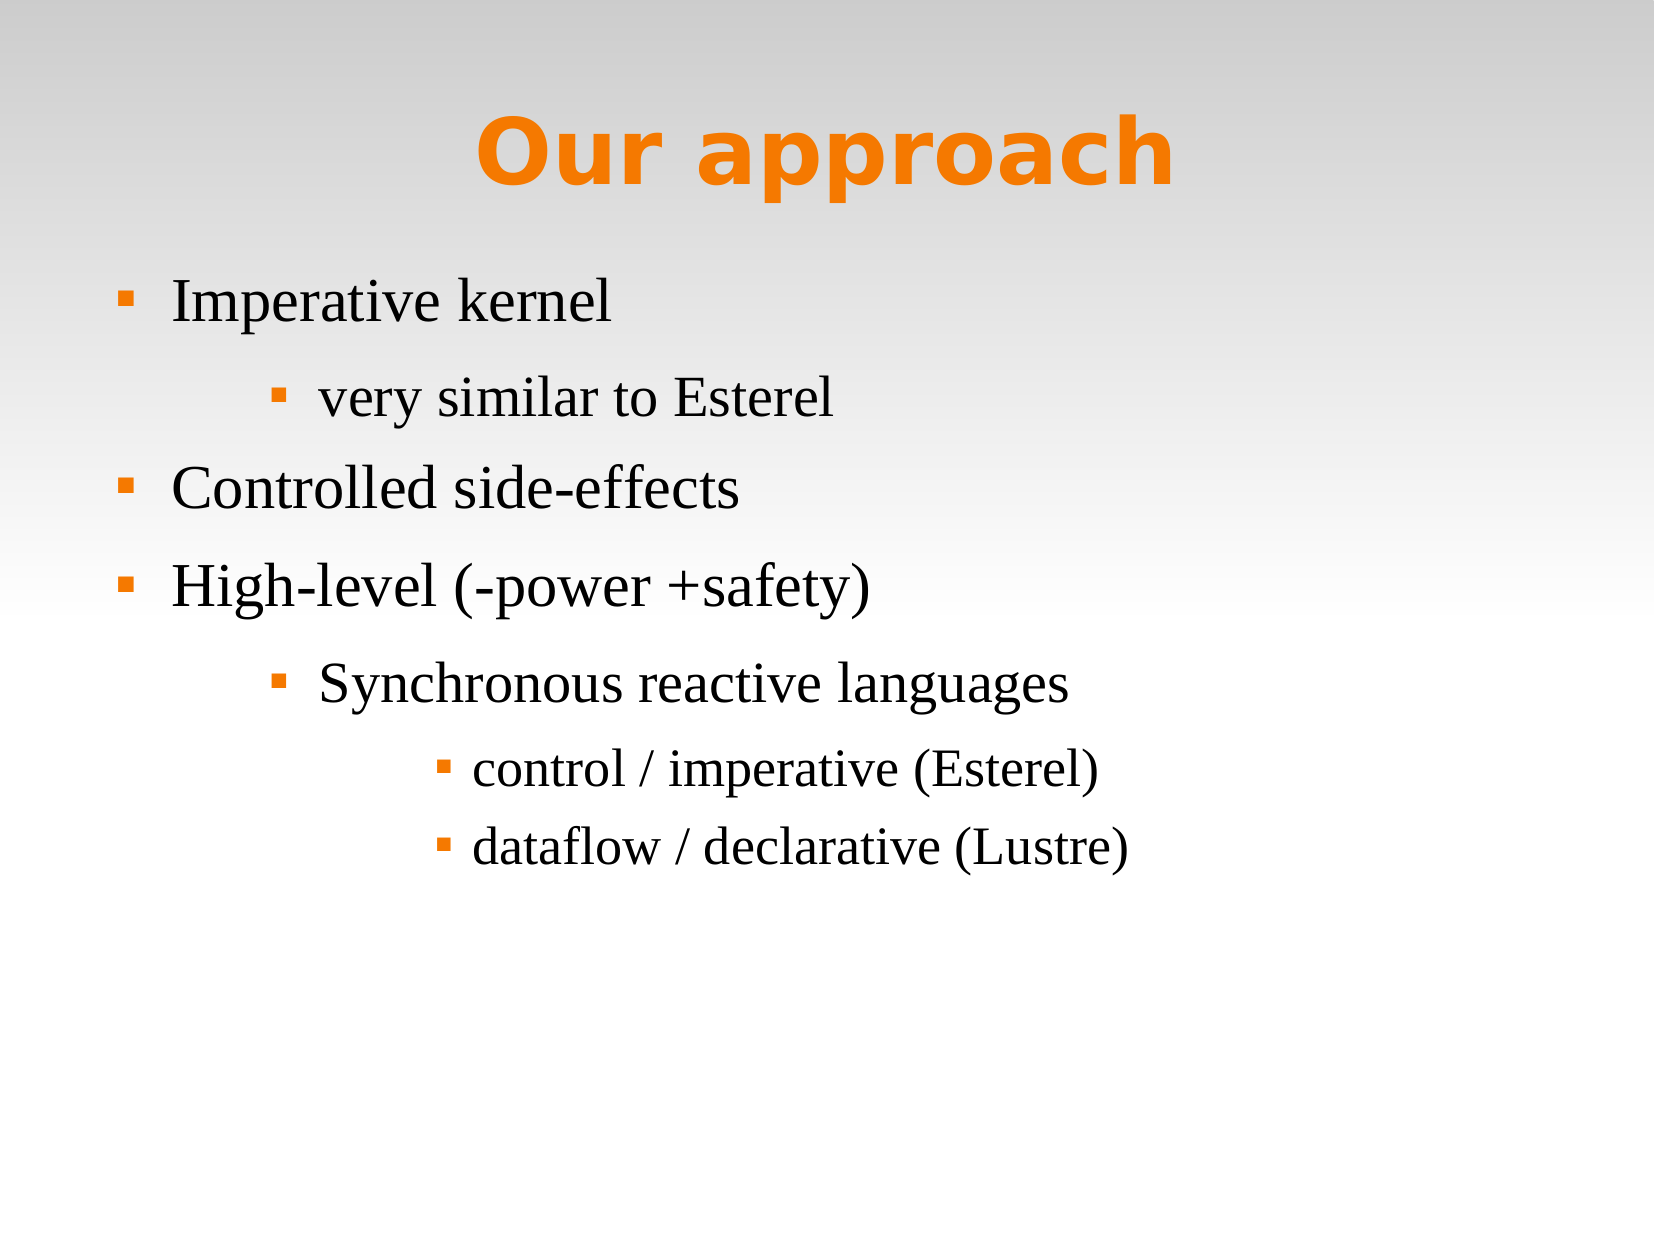

# Our approach
Imperative kernel
very similar to Esterel
Controlled side-effects
High-level (-power +safety)
Synchronous reactive languages
control / imperative (Esterel)
dataflow / declarative (Lustre)